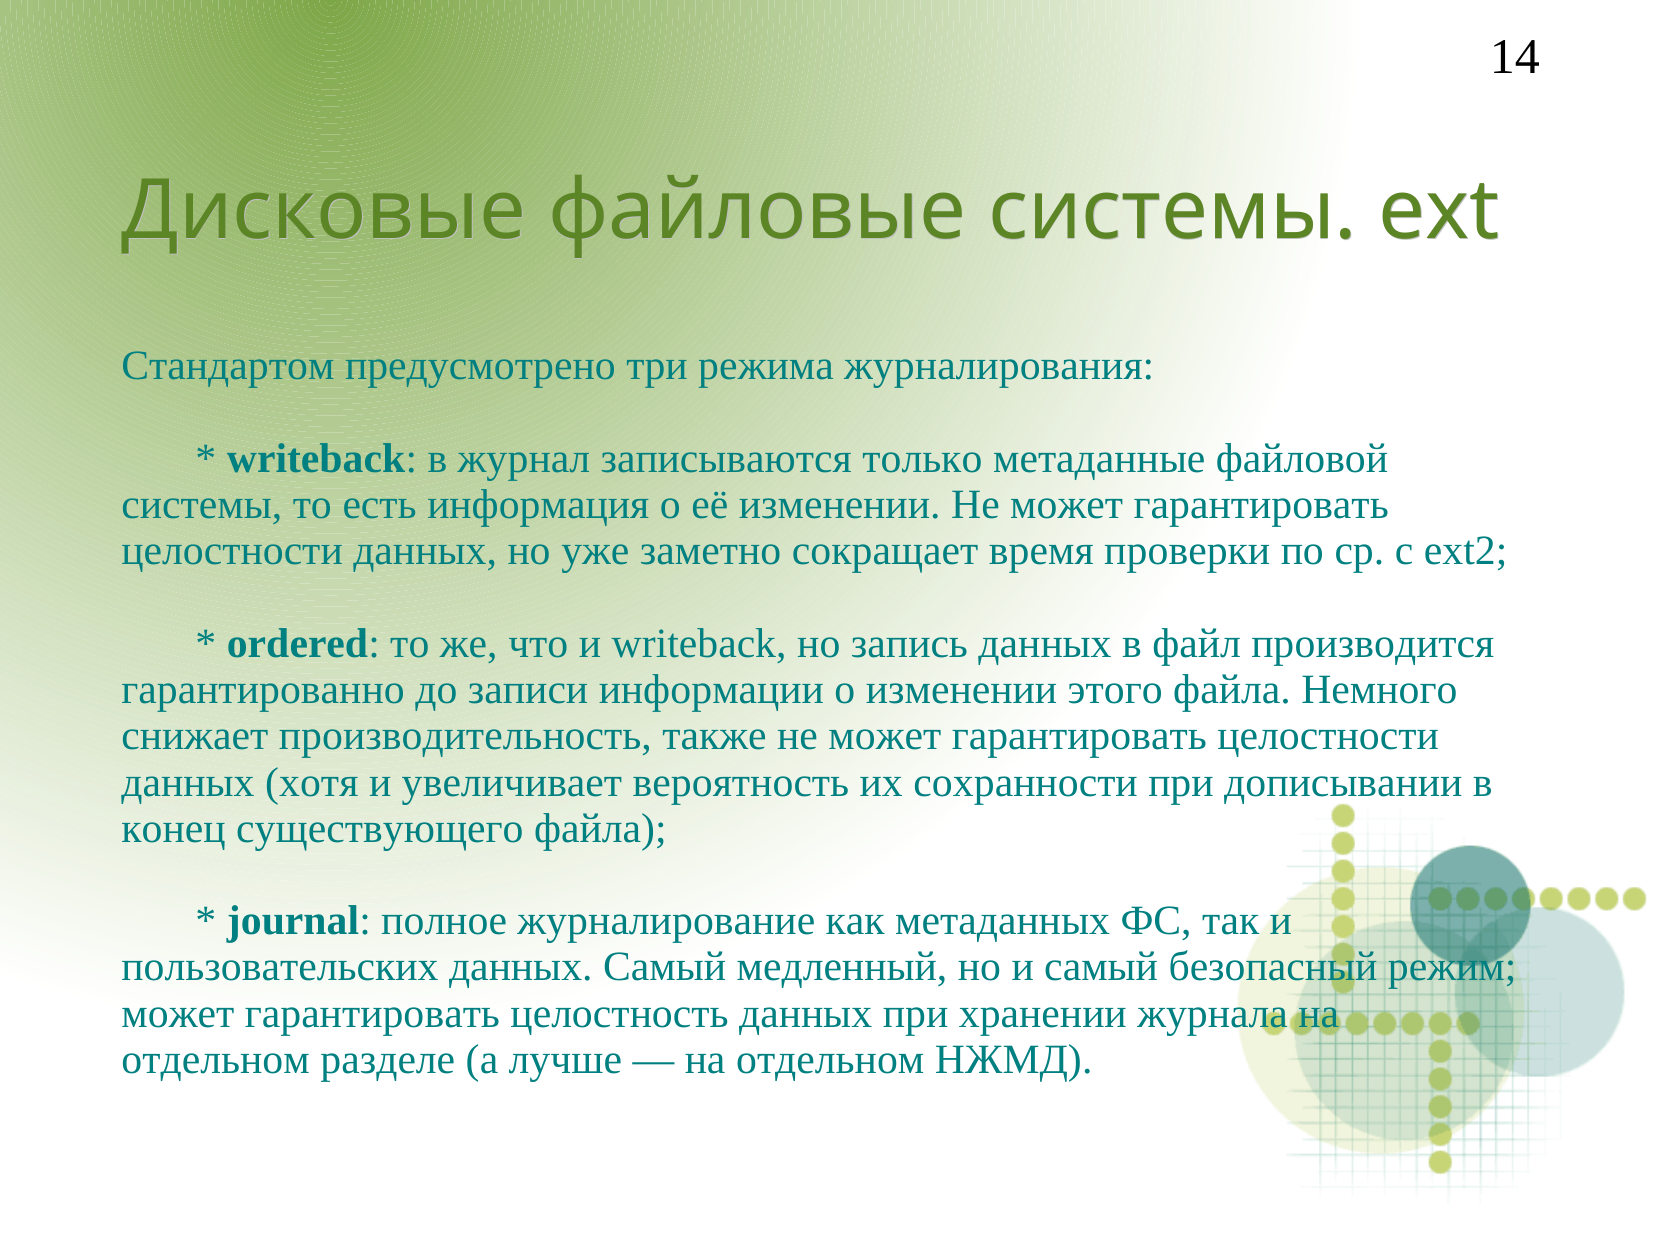

Дисковые файловые системы. ext
# Стандартом предусмотрено три режима журналирования:
	* writeback: в журнал записываются только метаданные файловой системы, то есть информация о её изменении. Не может гарантировать целостности данных, но уже заметно сокращает время проверки по ср. с ext2;
	* ordered: то же, что и writeback, но запись данных в файл производится гарантированно до записи информации о изменении этого файла. Немного снижает производительность, также не может гарантировать целостности данных (хотя и увеличивает вероятность их сохранности при дописывании в конец существующего файла);
	* journal: полное журналирование как метаданных ФС, так и пользовательских данных. Самый медленный, но и самый безопасный режим; может гарантировать целостность данных при хранении журнала на отдельном разделе (а лучше — на отдельном НЖМД).